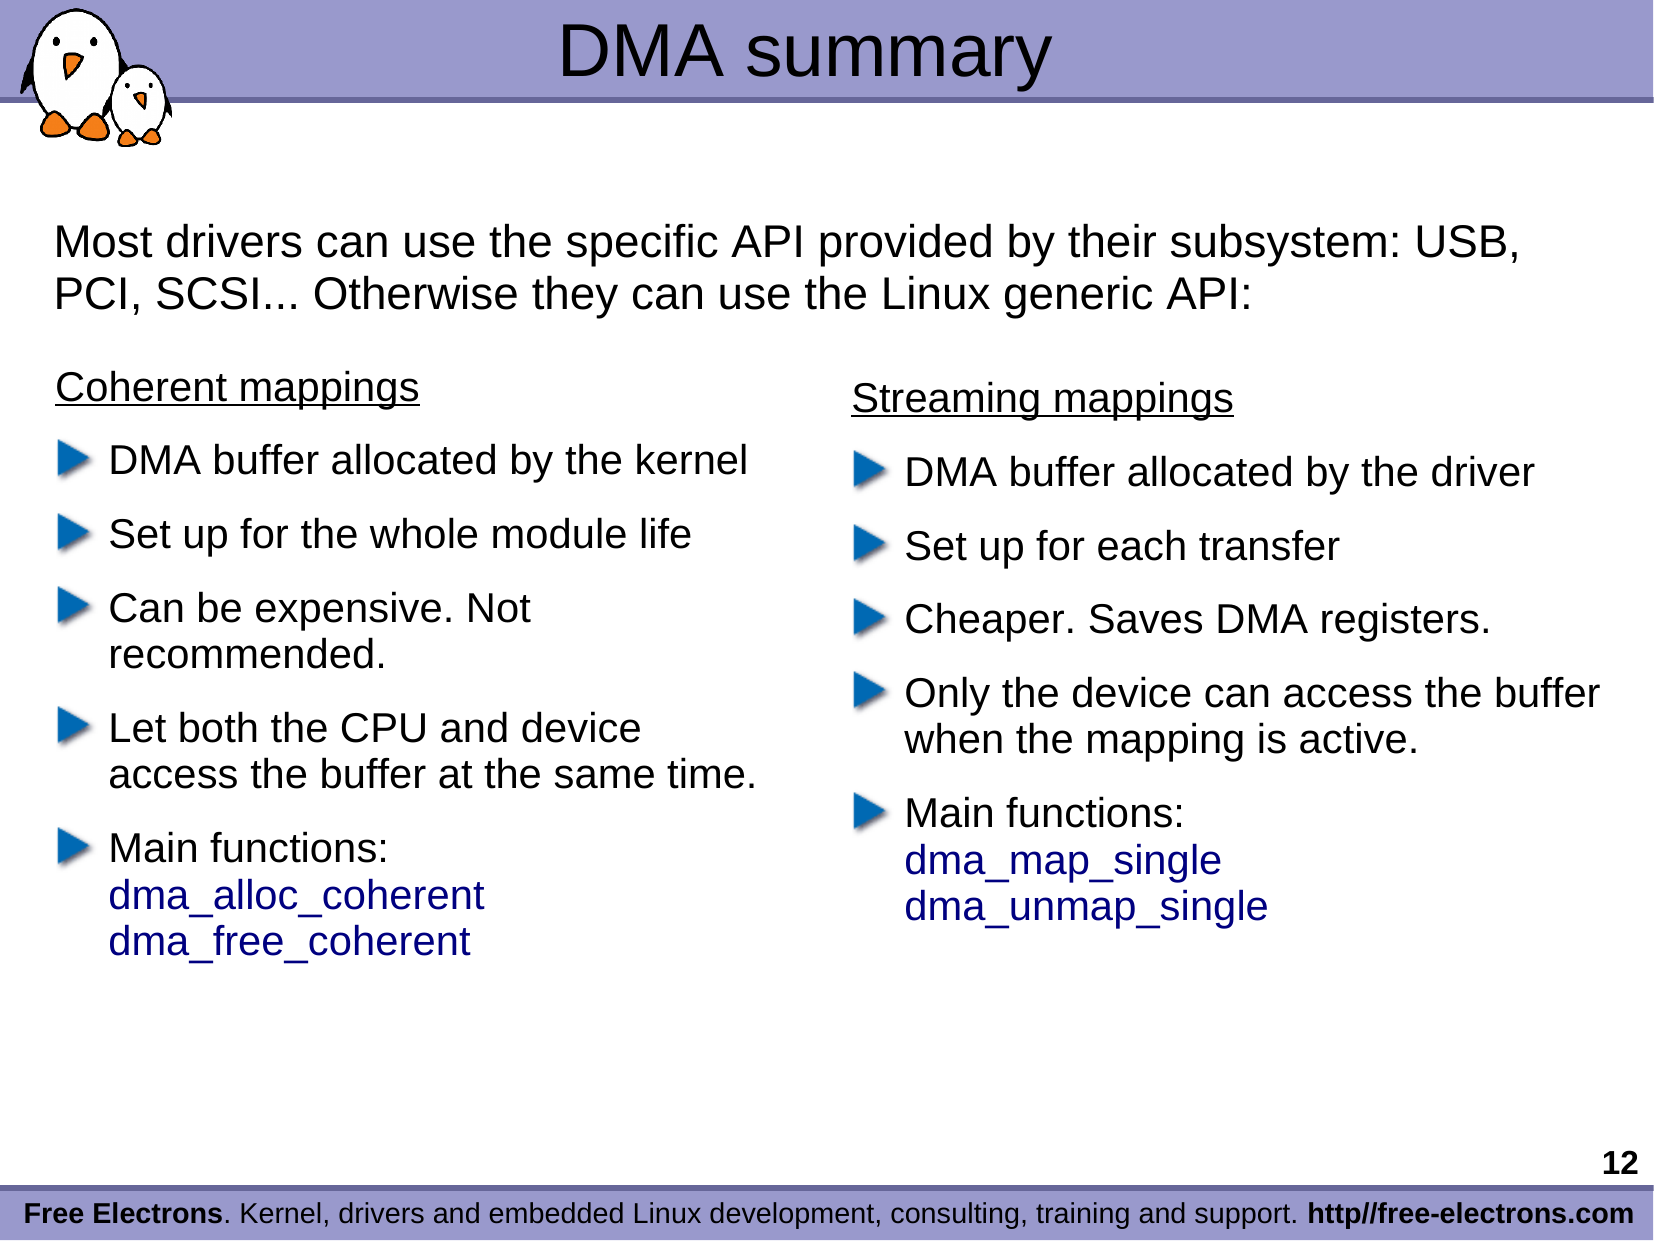

# DMA summary
Most drivers can use the specific API provided by their subsystem: USB, PCI, SCSI... Otherwise they can use the Linux generic API:
Coherent mappings
DMA buffer allocated by the kernel
Set up for the whole module life
Can be expensive. Not recommended.
Let both the CPU and device
access the buffer at the same time.
Main functions:
dma_alloc_coherent
dma_free_coherent
Streaming mappings
DMA buffer allocated by the driver
Set up for each transfer
Cheaper. Saves DMA registers.
Only the device can access the buffer
when the mapping is active.
Main functions:
dma_map_single
dma_unmap_single